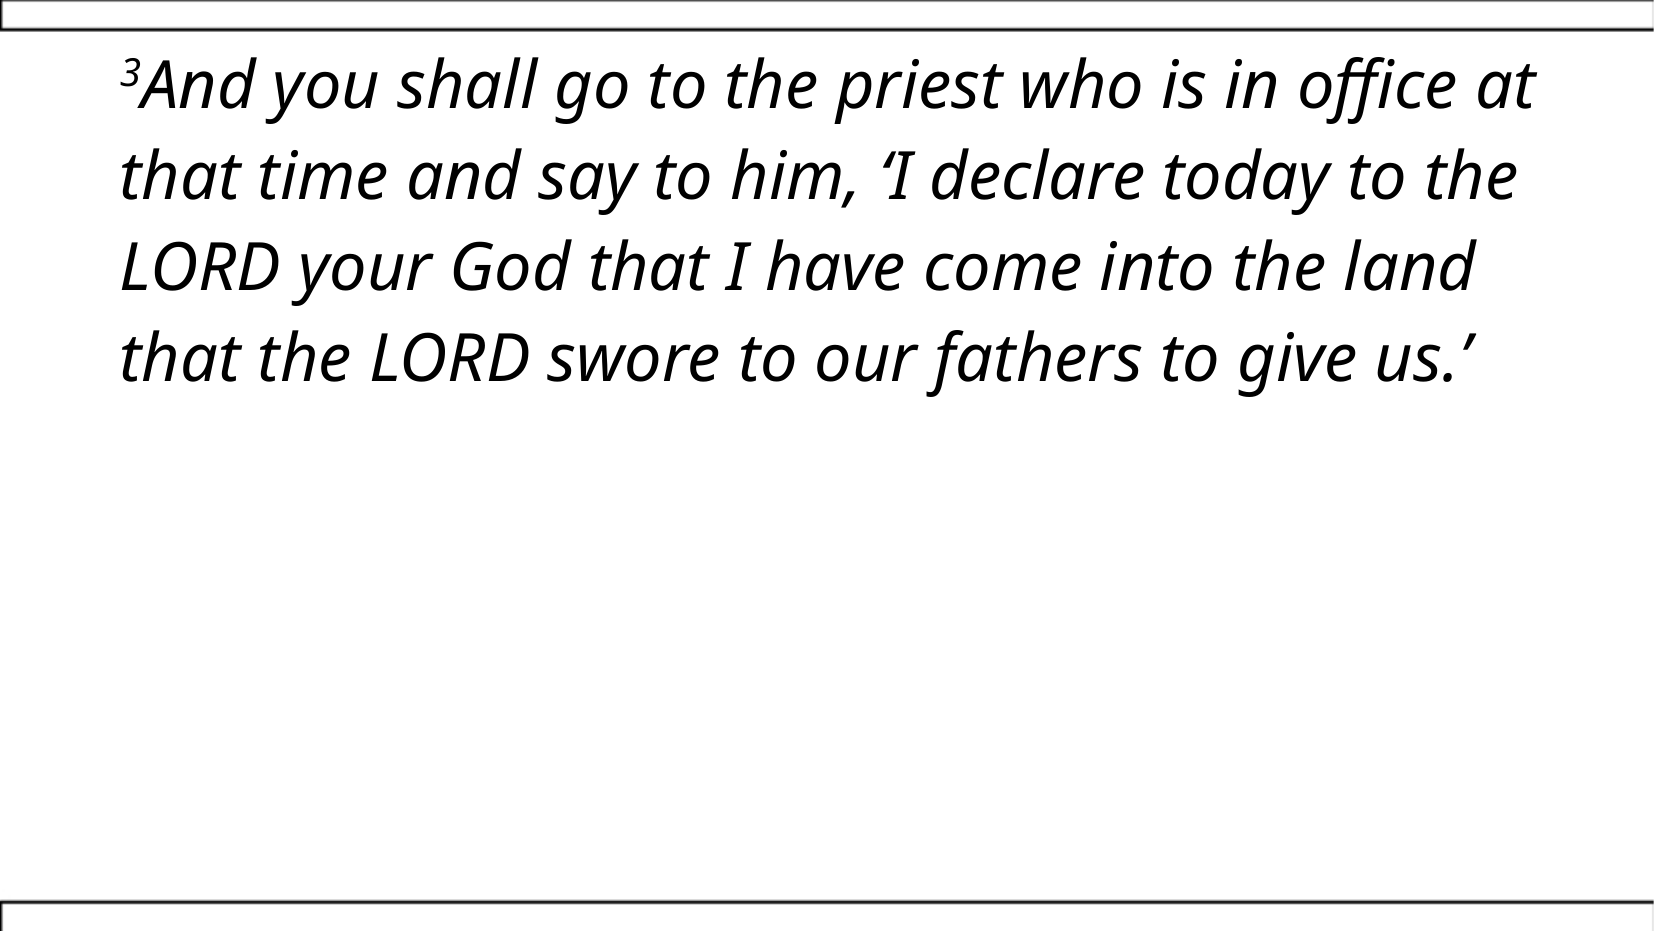

3And you shall go to the priest who is in office at that time and say to him, ‘I declare today to the LORD your God that I have come into the land that the LORD swore to our fathers to give us.’